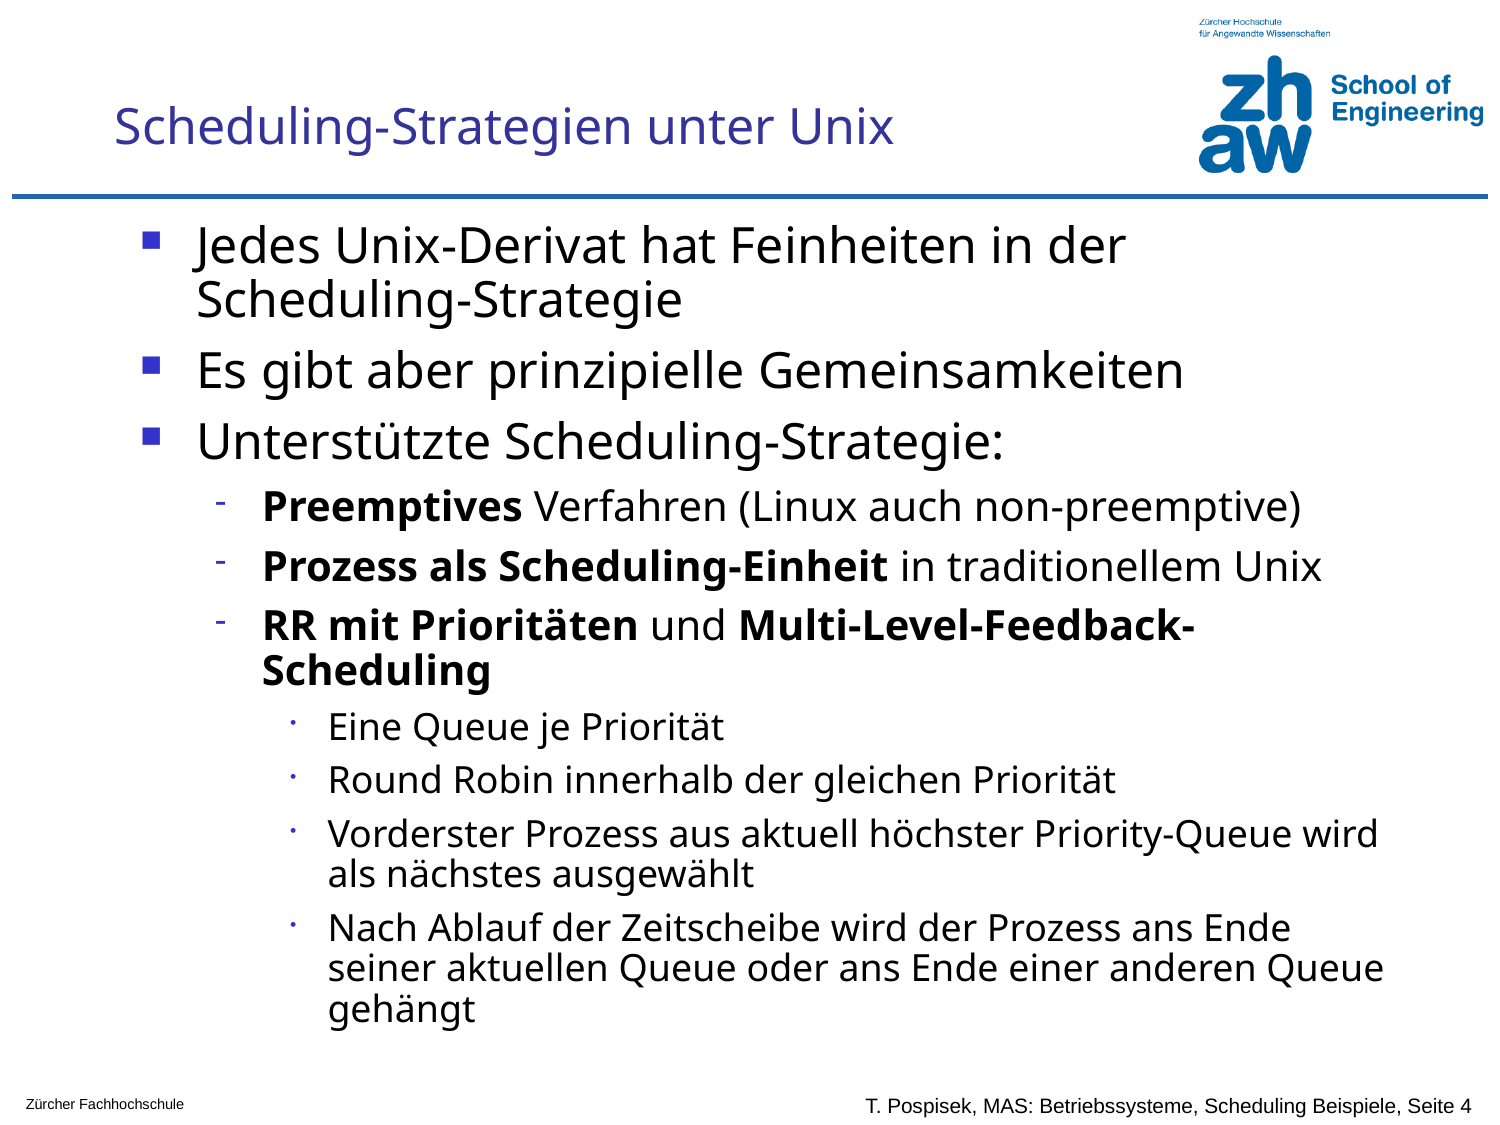

# Scheduling-Strategien unter Unix
Jedes Unix-Derivat hat Feinheiten in der Scheduling-Strategie
Es gibt aber prinzipielle Gemeinsamkeiten
Unterstützte Scheduling-Strategie:
Preemptives Verfahren (Linux auch non-preemptive)
Prozess als Scheduling-Einheit in traditionellem Unix
RR mit Prioritäten und Multi-Level-Feedback-Scheduling
Eine Queue je Priorität
Round Robin innerhalb der gleichen Priorität
Vorderster Prozess aus aktuell höchster Priority-Queue wird als nächstes ausgewählt
Nach Ablauf der Zeitscheibe wird der Prozess ans Ende seiner aktuellen Queue oder ans Ende einer anderen Queue gehängt